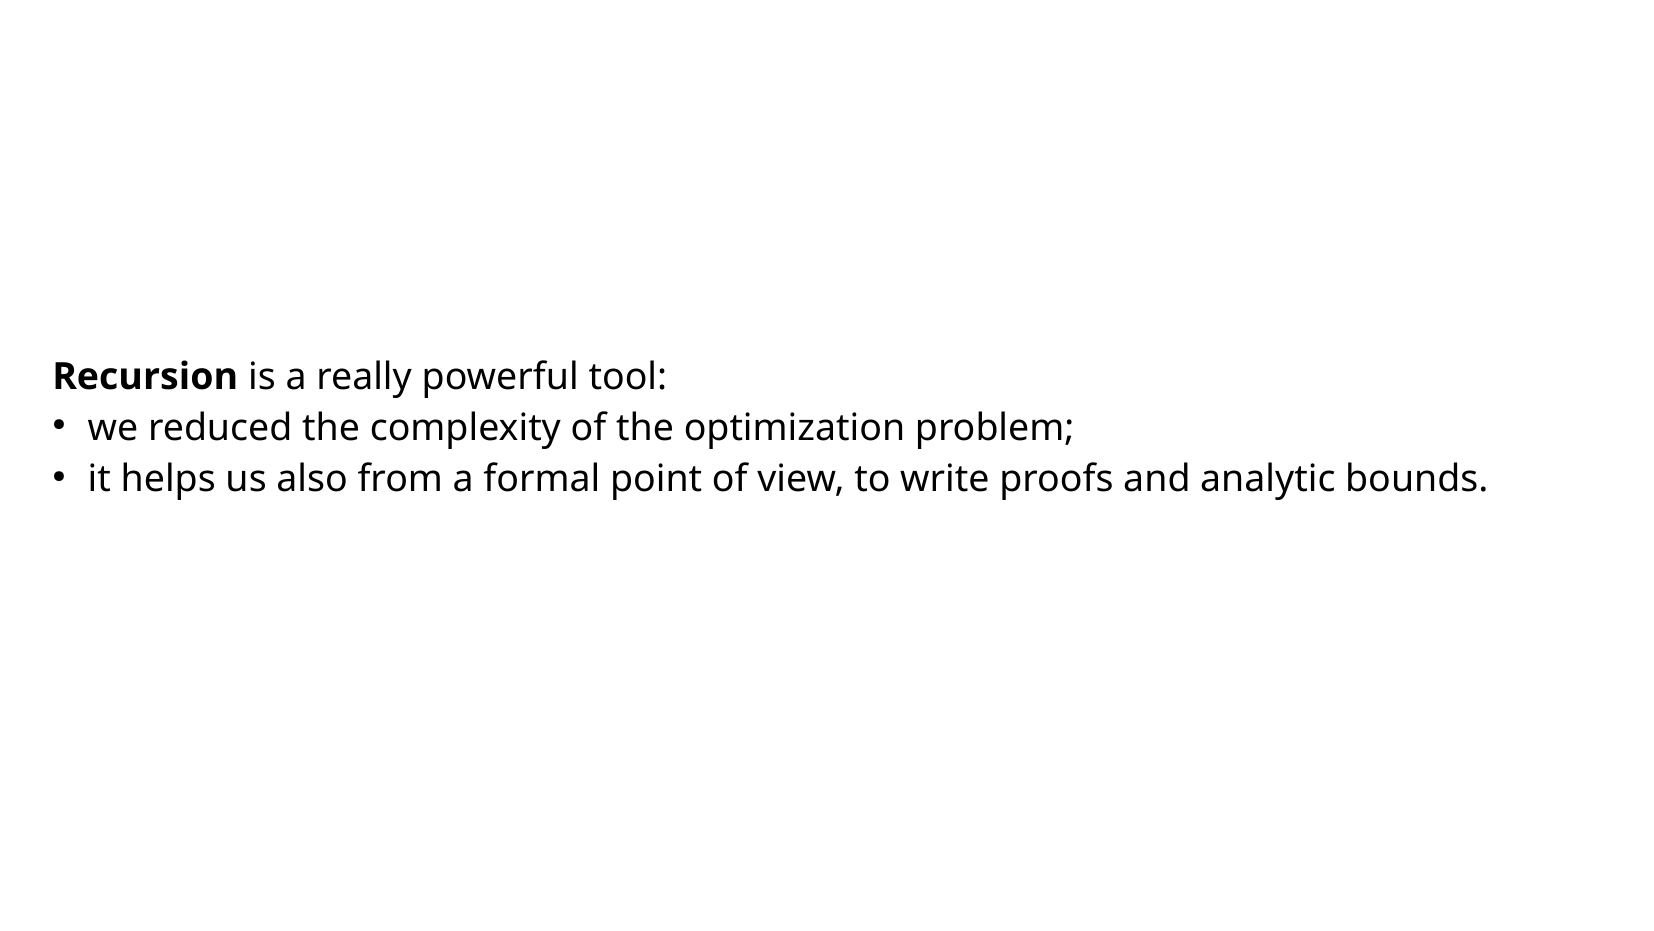

Recursion is a really powerful tool:
we reduced the complexity of the optimization problem;
it helps us also from a formal point of view, to write proofs and analytic bounds.